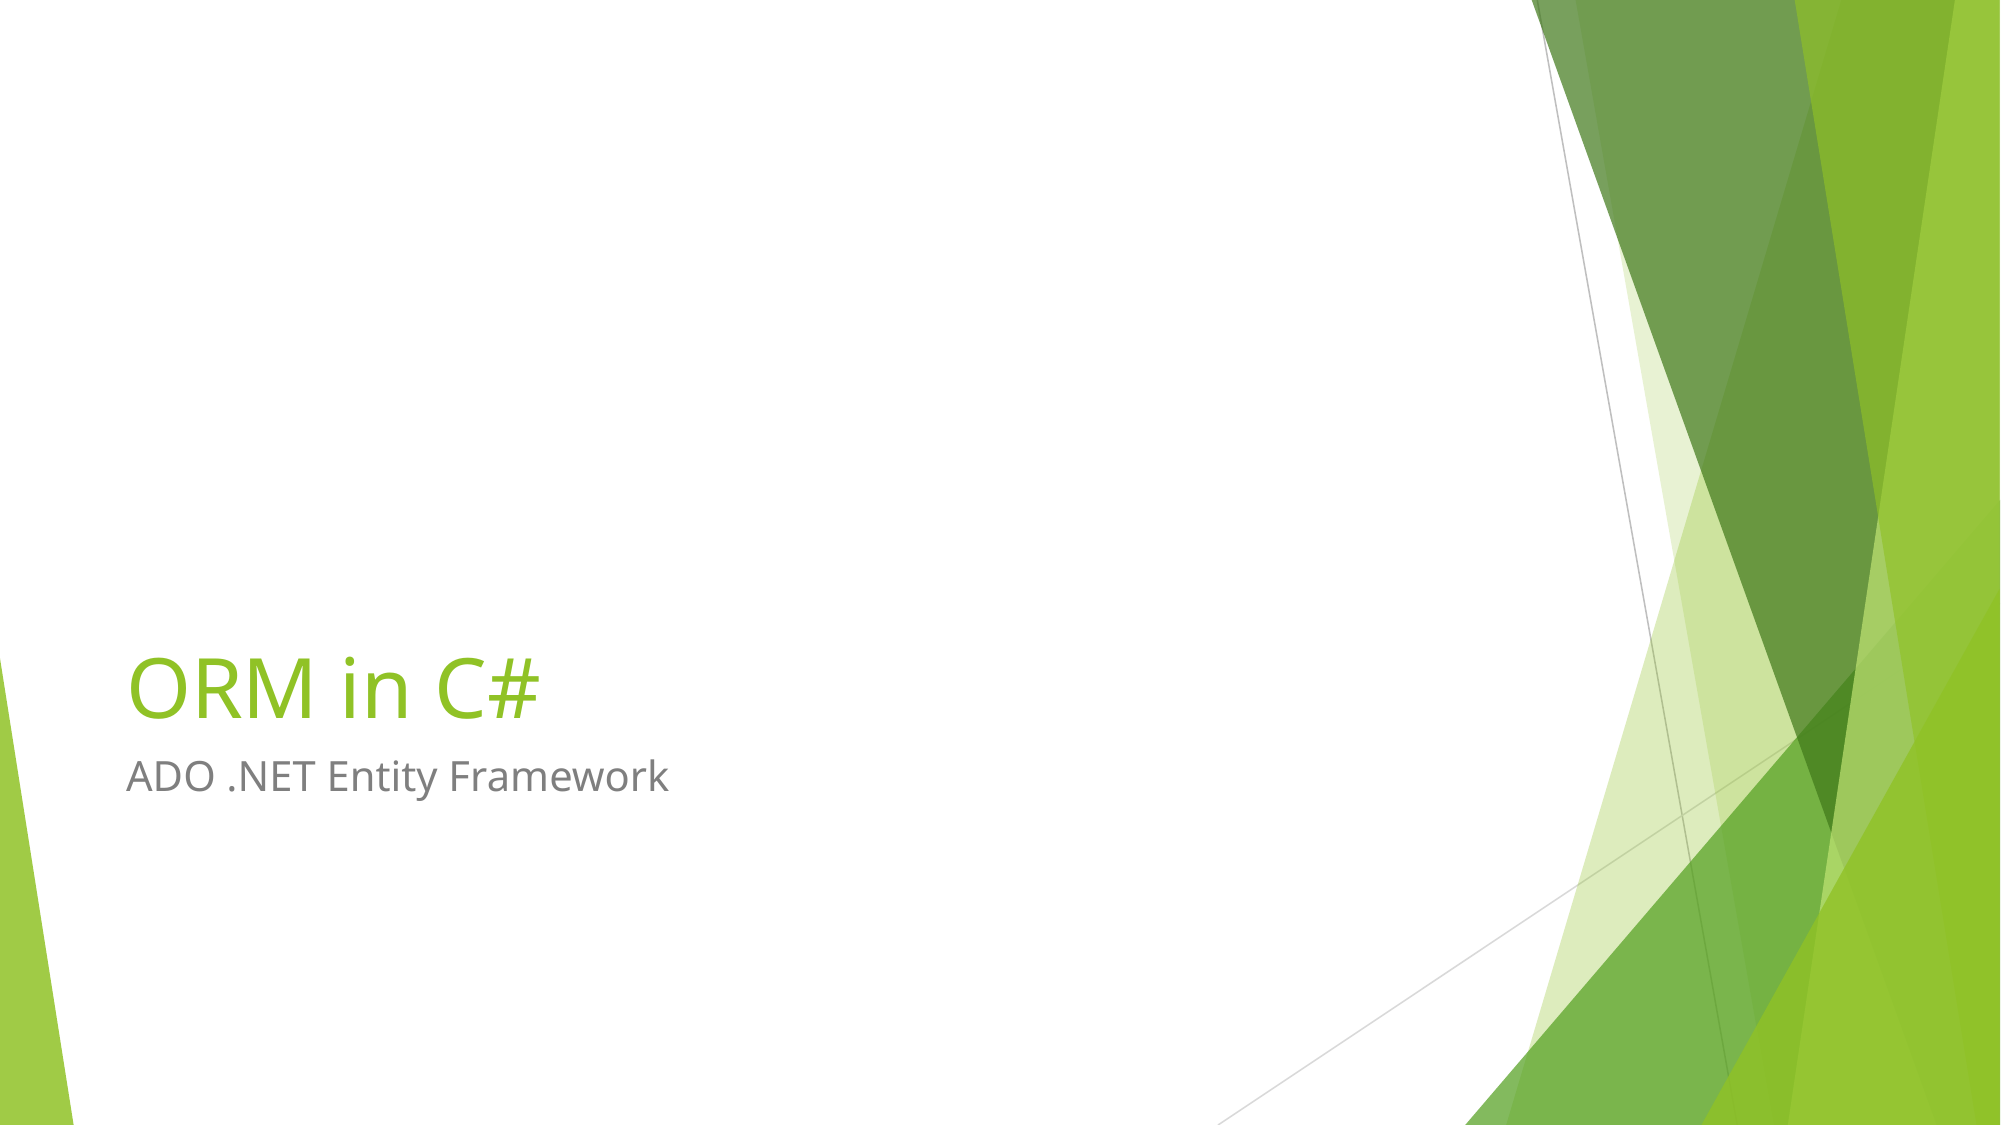

# ORM in C#
ADO .NET Entity Framework